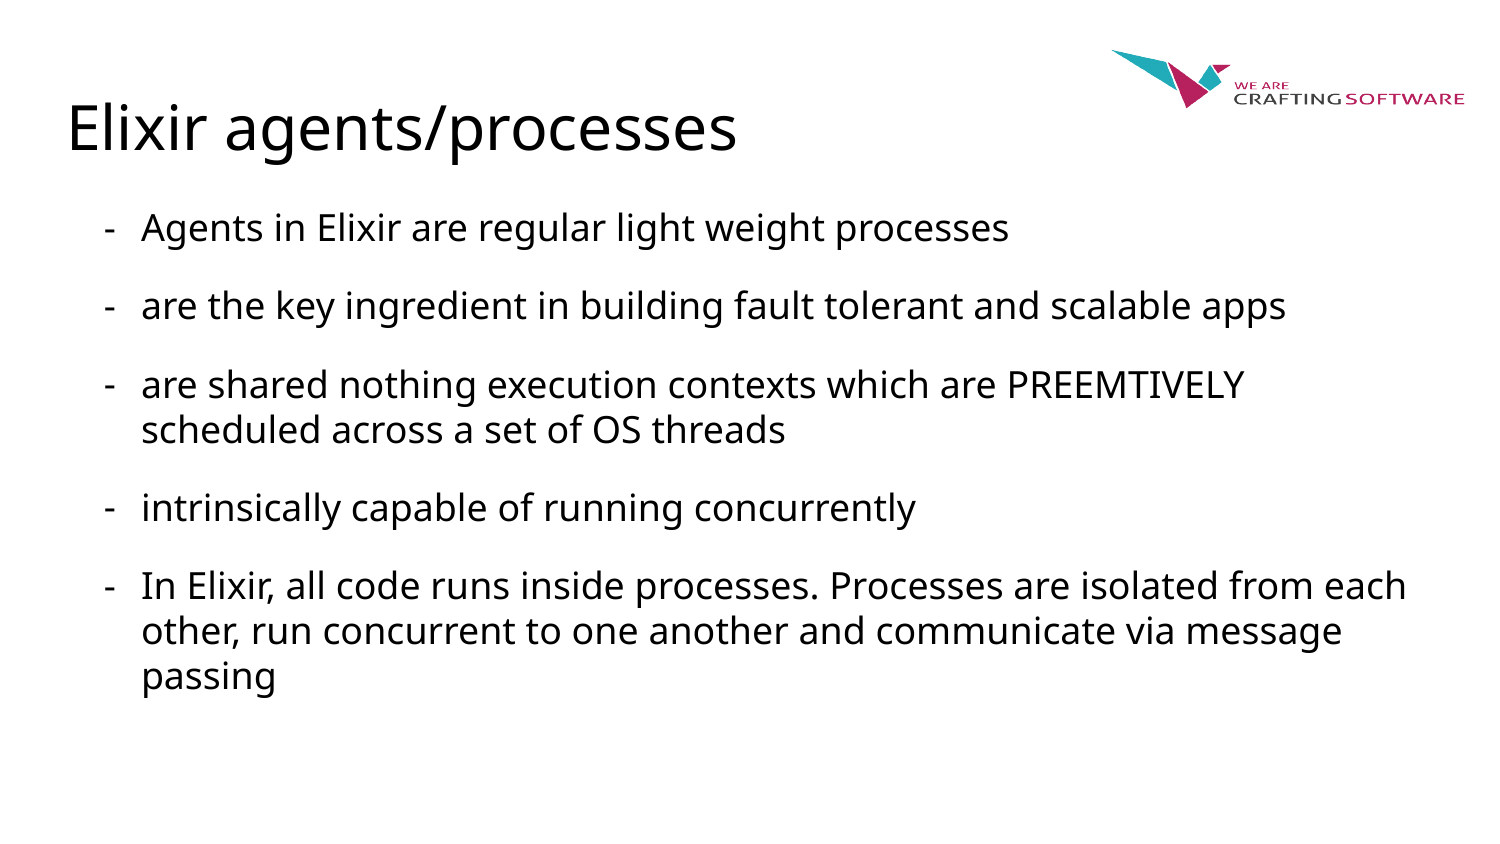

# Elixir agents/processes
Agents in Elixir are regular light weight processes
are the key ingredient in building fault tolerant and scalable apps
are shared nothing execution contexts which are PREEMTIVELY scheduled across a set of OS threads
intrinsically capable of running concurrently
In Elixir, all code runs inside processes. Processes are isolated from each other, run concurrent to one another and communicate via message passing